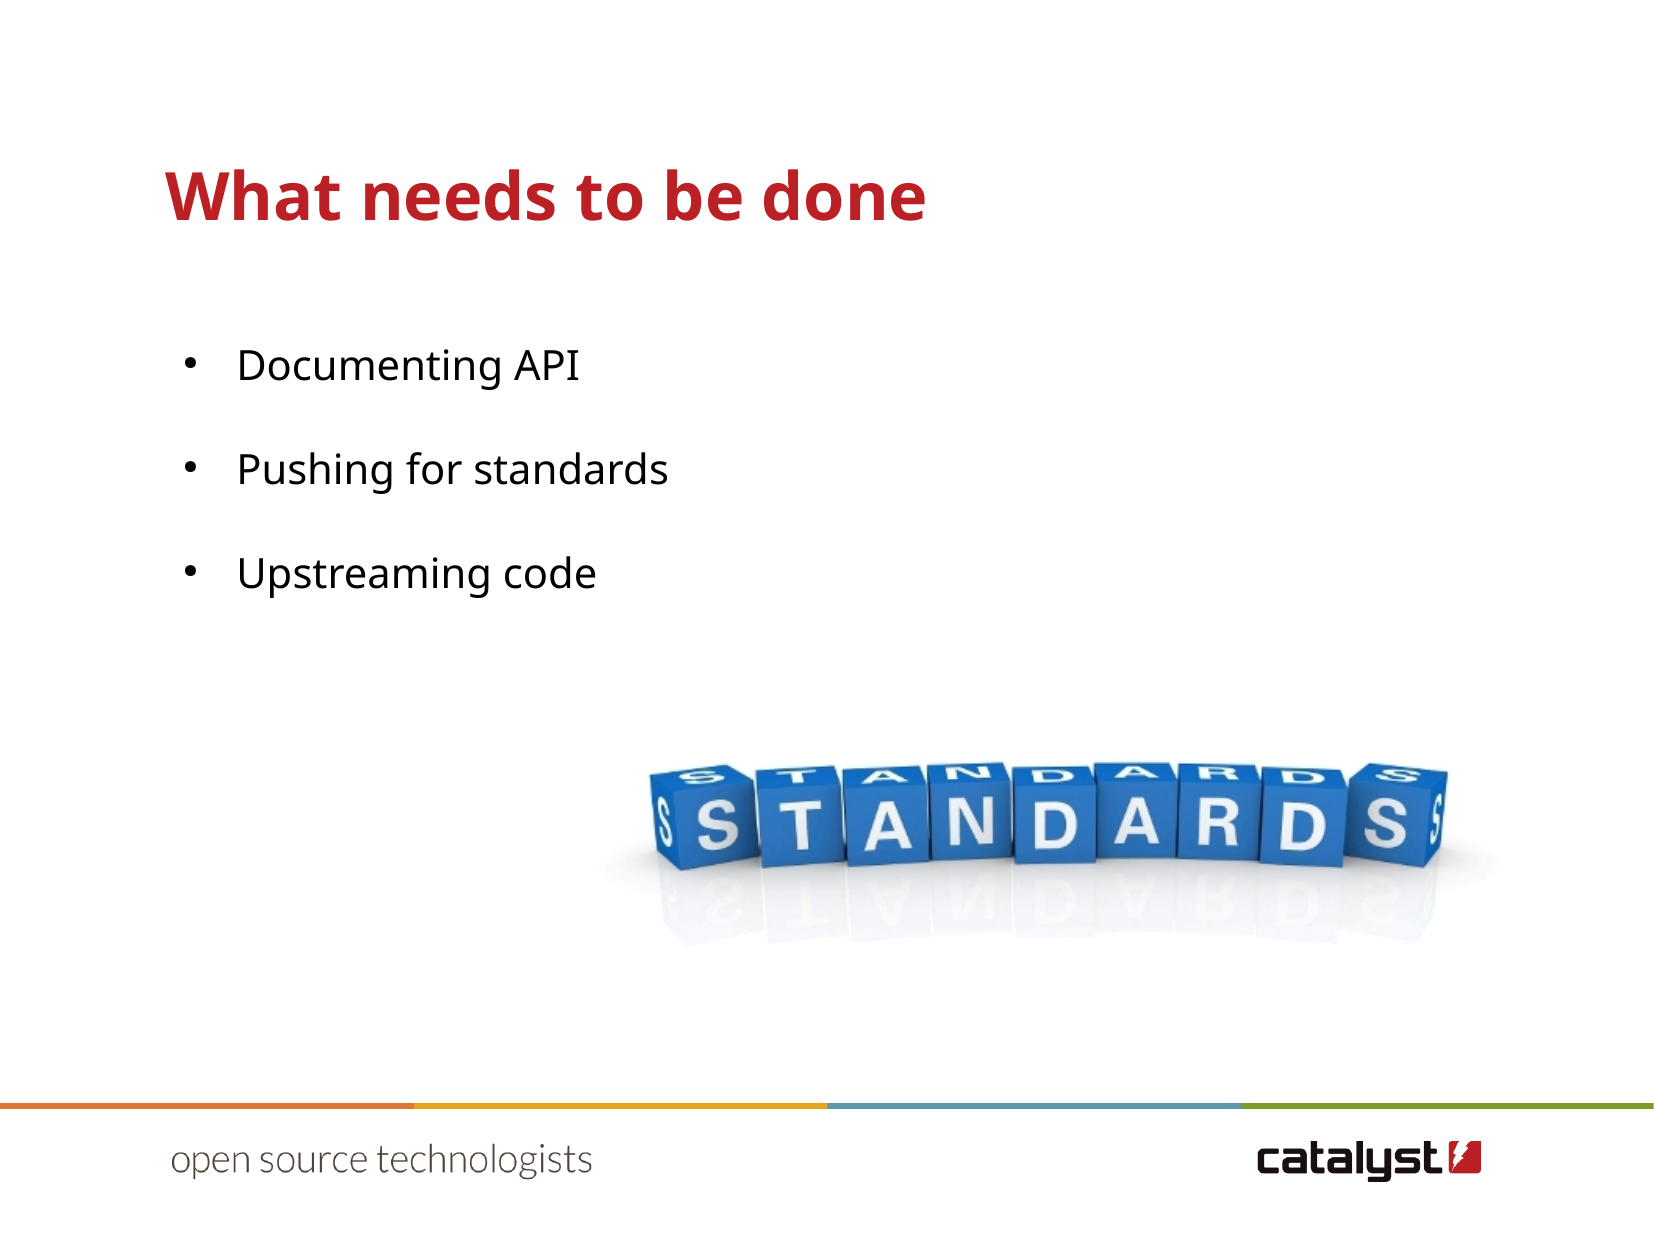

# What needs to be done
Documenting API
Pushing for standards
Upstreaming code